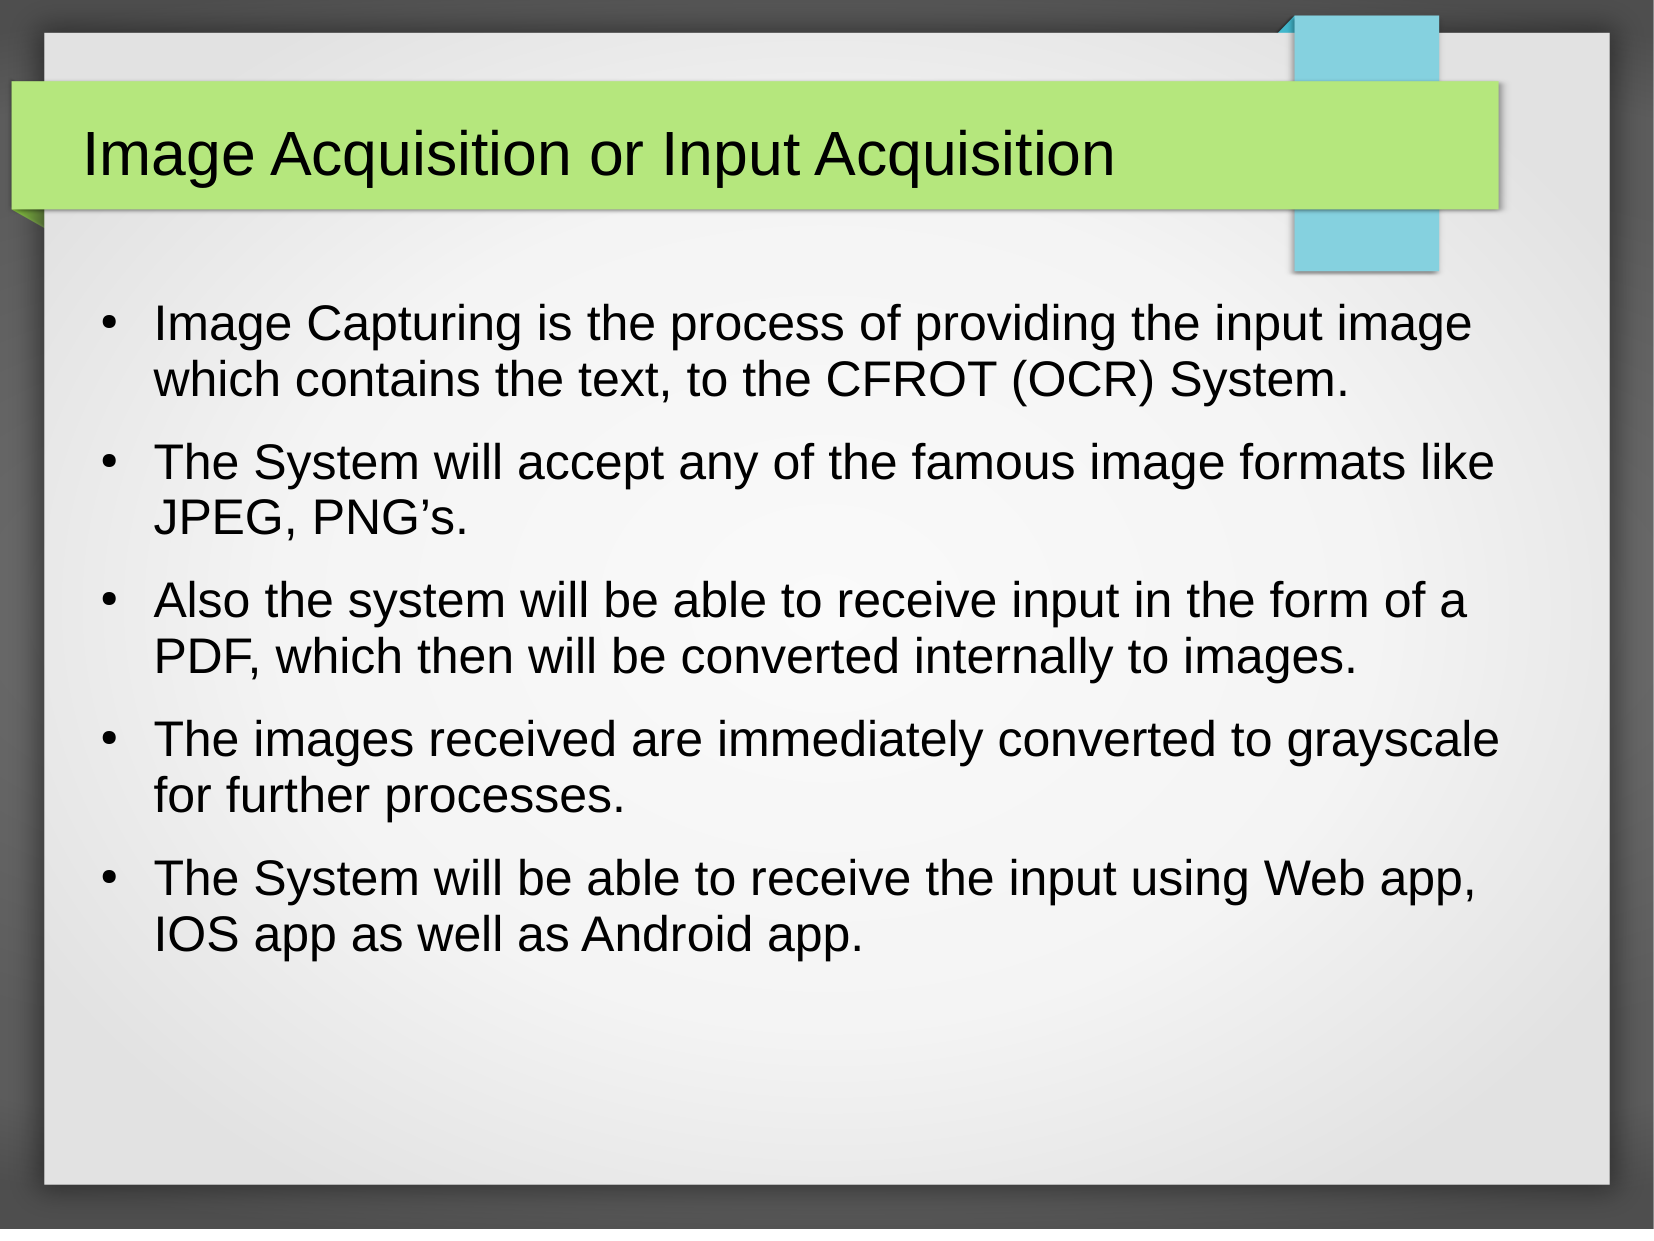

# Image Acquisition or Input Acquisition
Image Capturing is the process of providing the input image which contains the text, to the CFROT (OCR) System.
The System will accept any of the famous image formats like JPEG, PNG’s.
Also the system will be able to receive input in the form of a PDF, which then will be converted internally to images.
The images received are immediately converted to grayscale for further processes.
The System will be able to receive the input using Web app, IOS app as well as Android app.